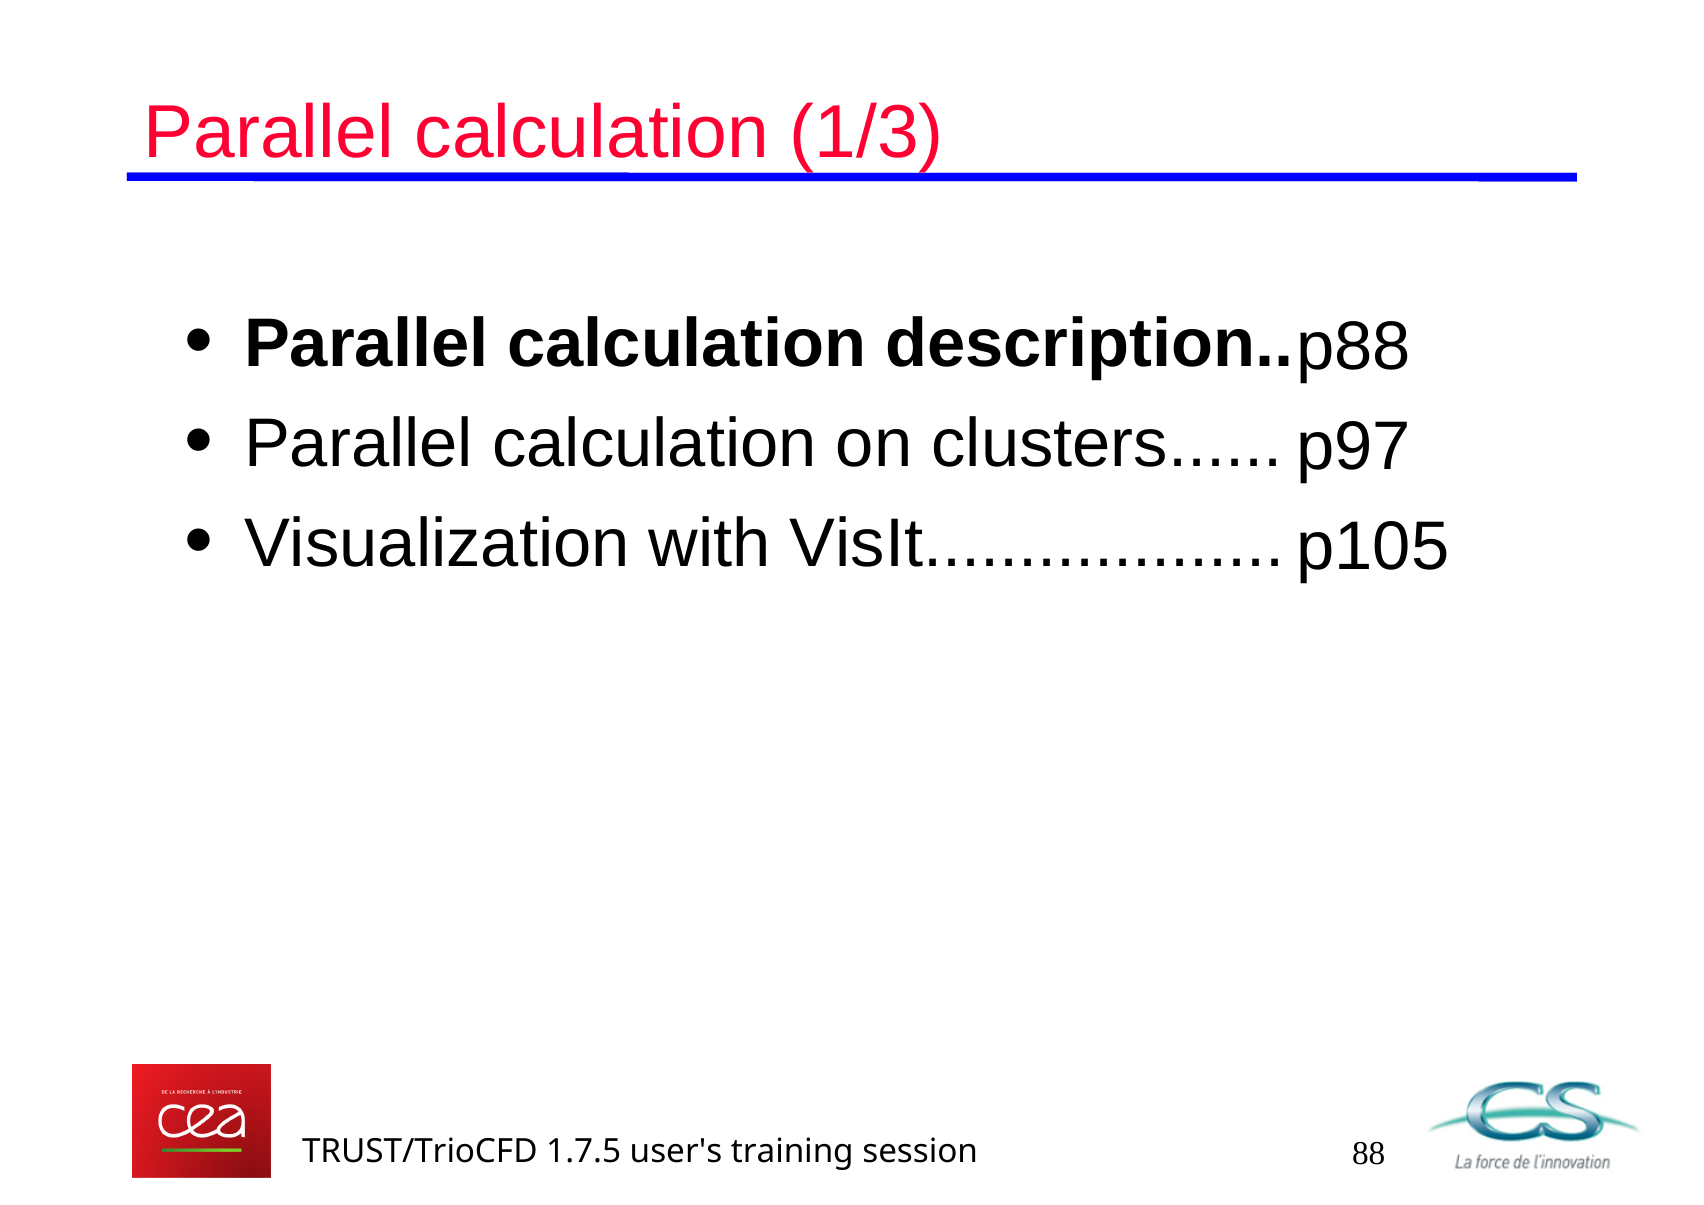

# Parallel calculation (1/3)
Parallel calculation description..
Parallel calculation on clusters......
Visualization with VisIt...................
p88
p97
p105
TRUST/TrioCFD 1.7.5 user's training session
88